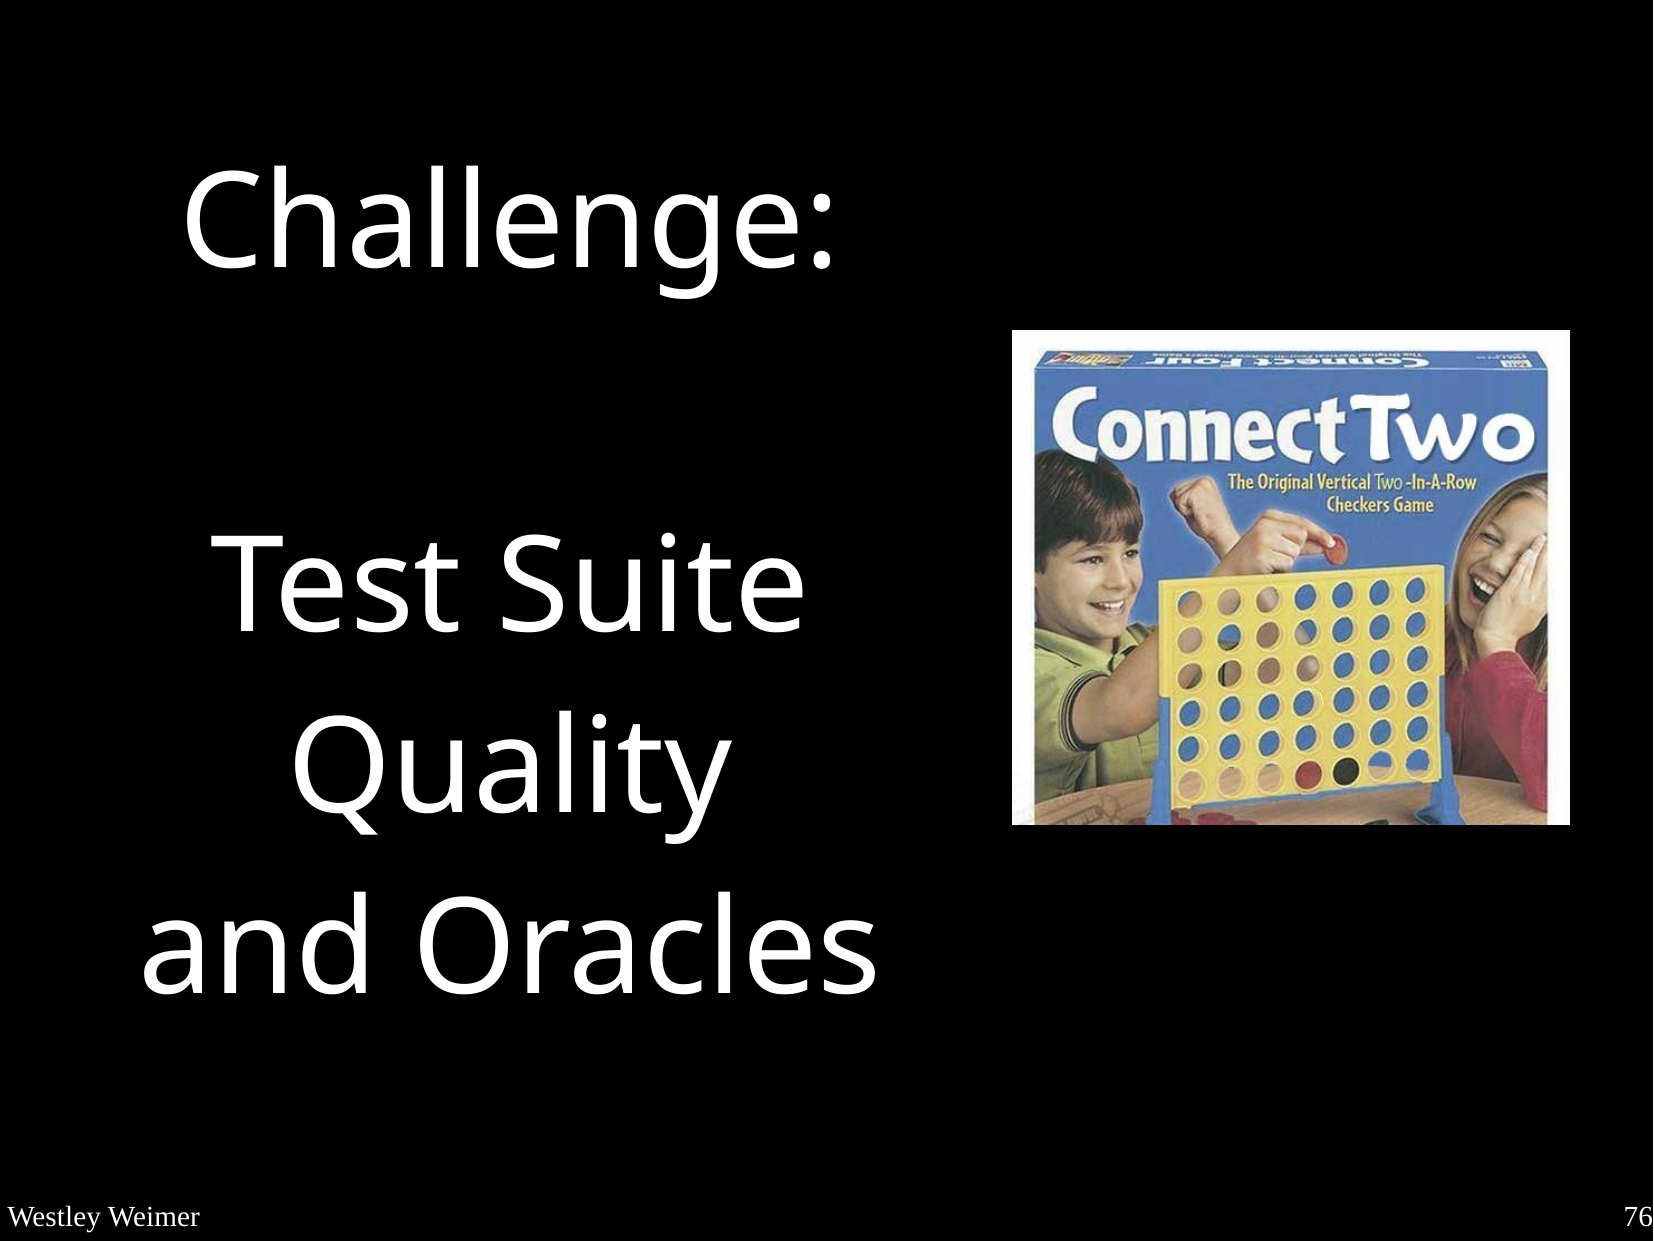

# Challenge:
Test Suite Quality
and Oracles
76